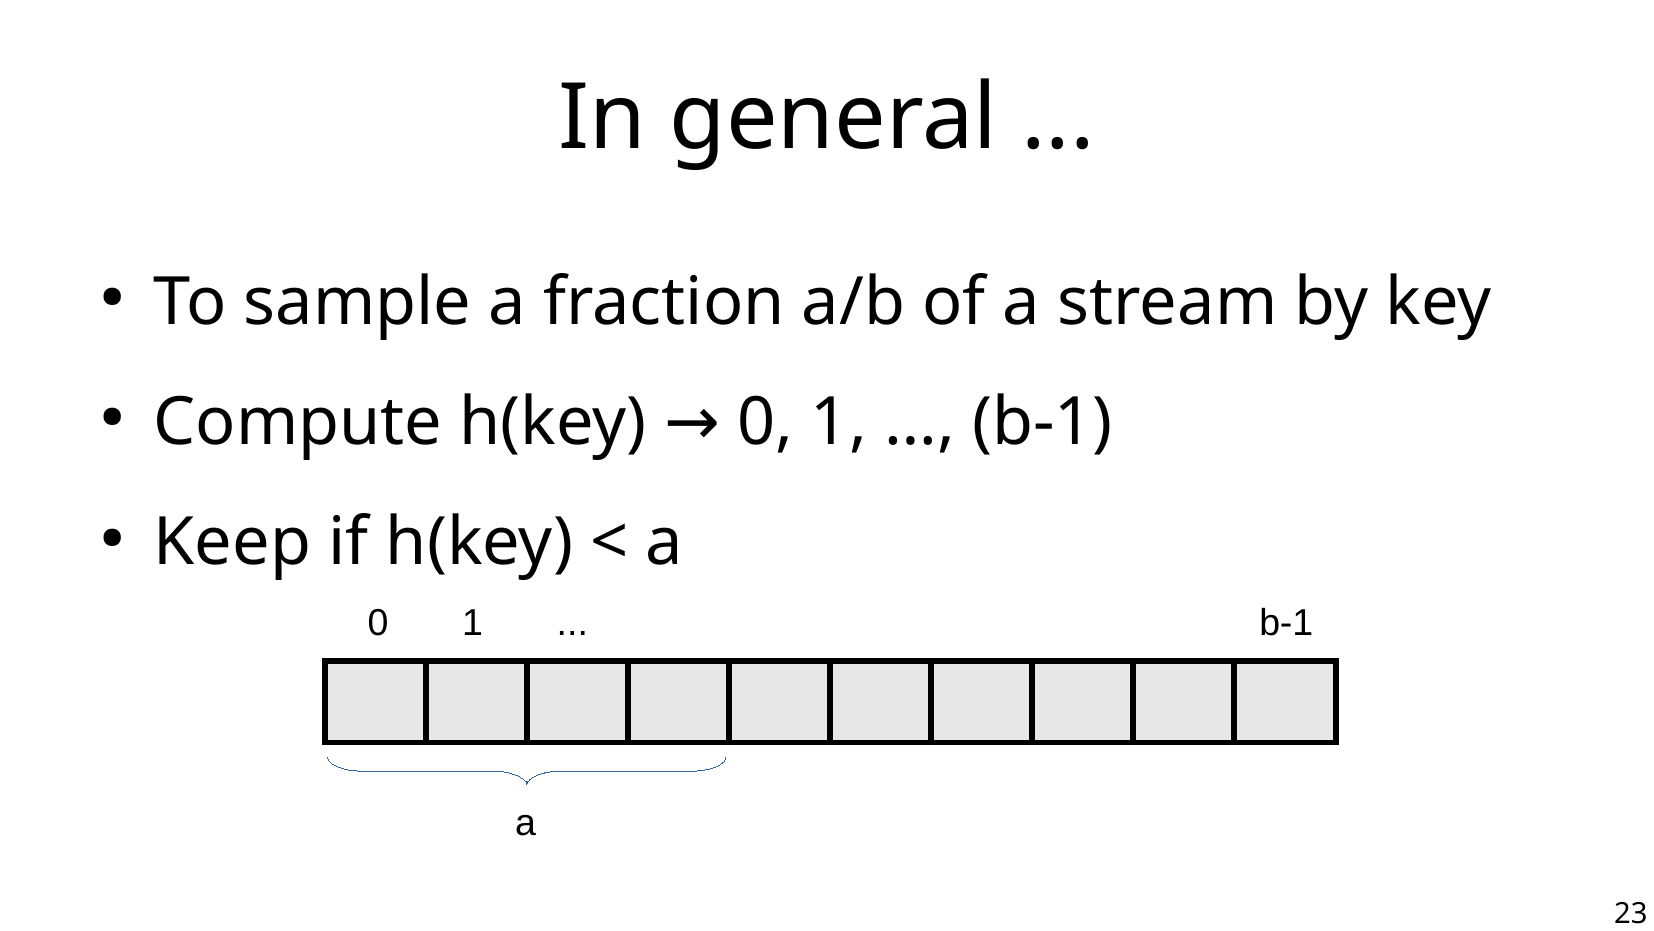

# In general ...
To sample a fraction a/b of a stream by key
Compute h(key) → 0, 1, …, (b-1)
Keep if h(key) < a
0
1
...
b-1
| | | | | | | | | | |
| --- | --- | --- | --- | --- | --- | --- | --- | --- | --- |
a
23